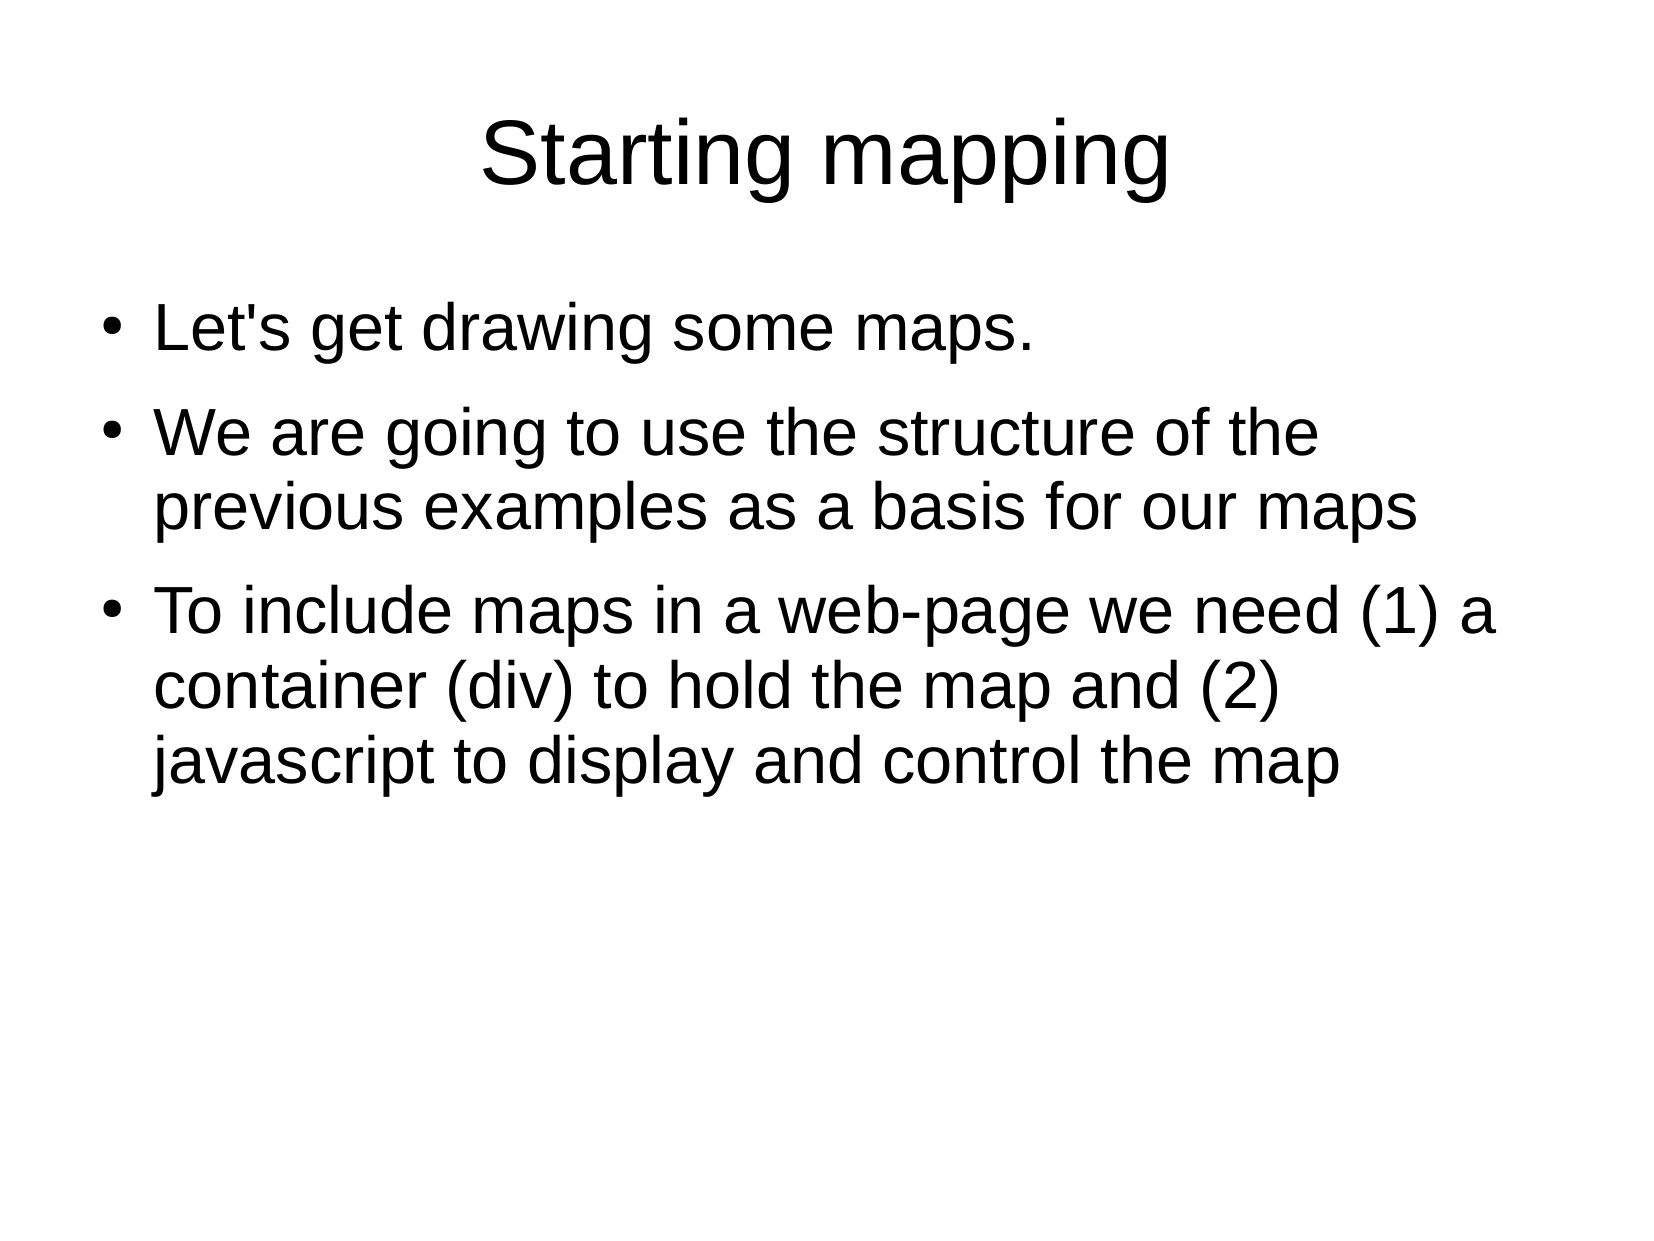

# Starting mapping
Let's get drawing some maps.
We are going to use the structure of the previous examples as a basis for our maps
To include maps in a web-page we need (1) a container (div) to hold the map and (2) javascript to display and control the map